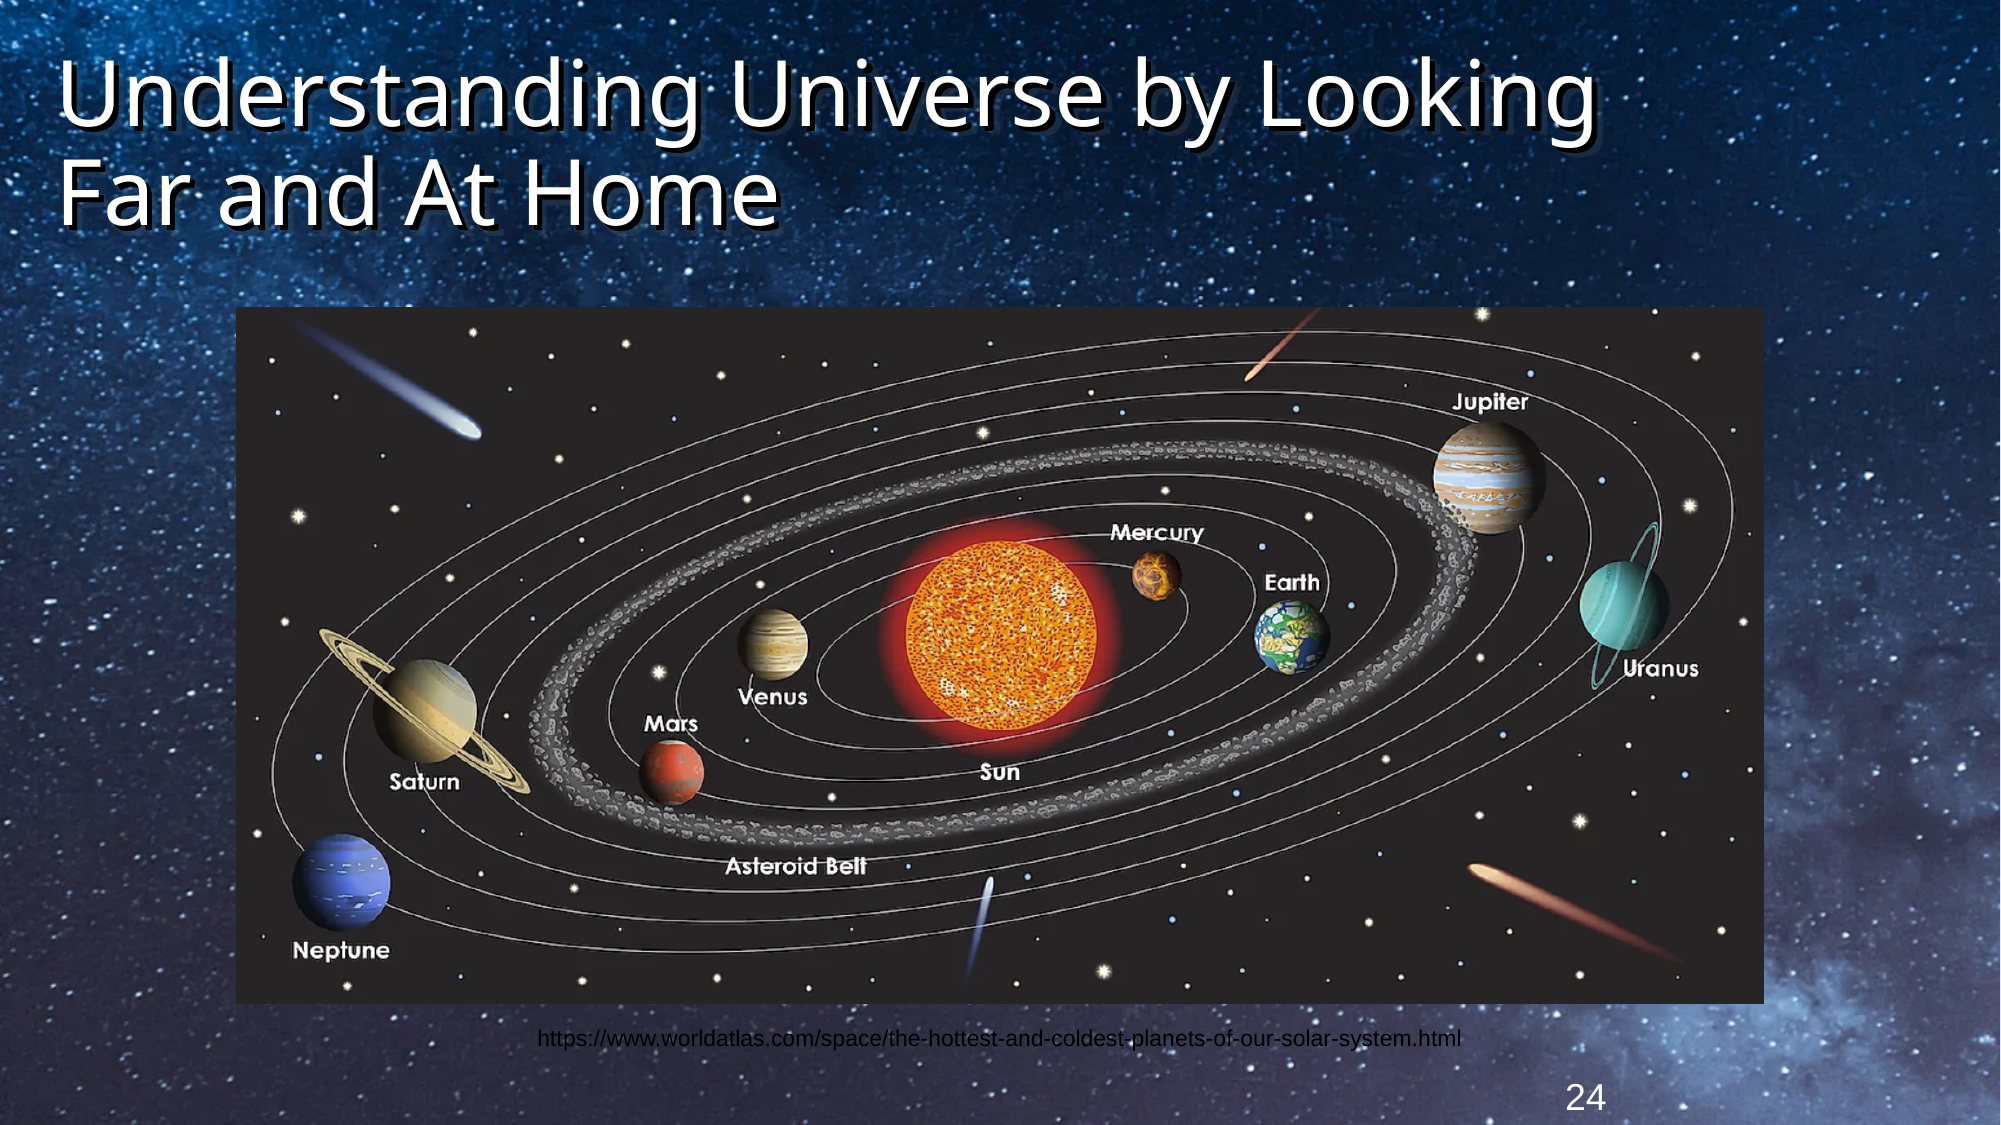

# Understanding Universe by Looking Far and At Home
https://www.worldatlas.com/space/the-hottest-and-coldest-planets-of-our-solar-system.html
24